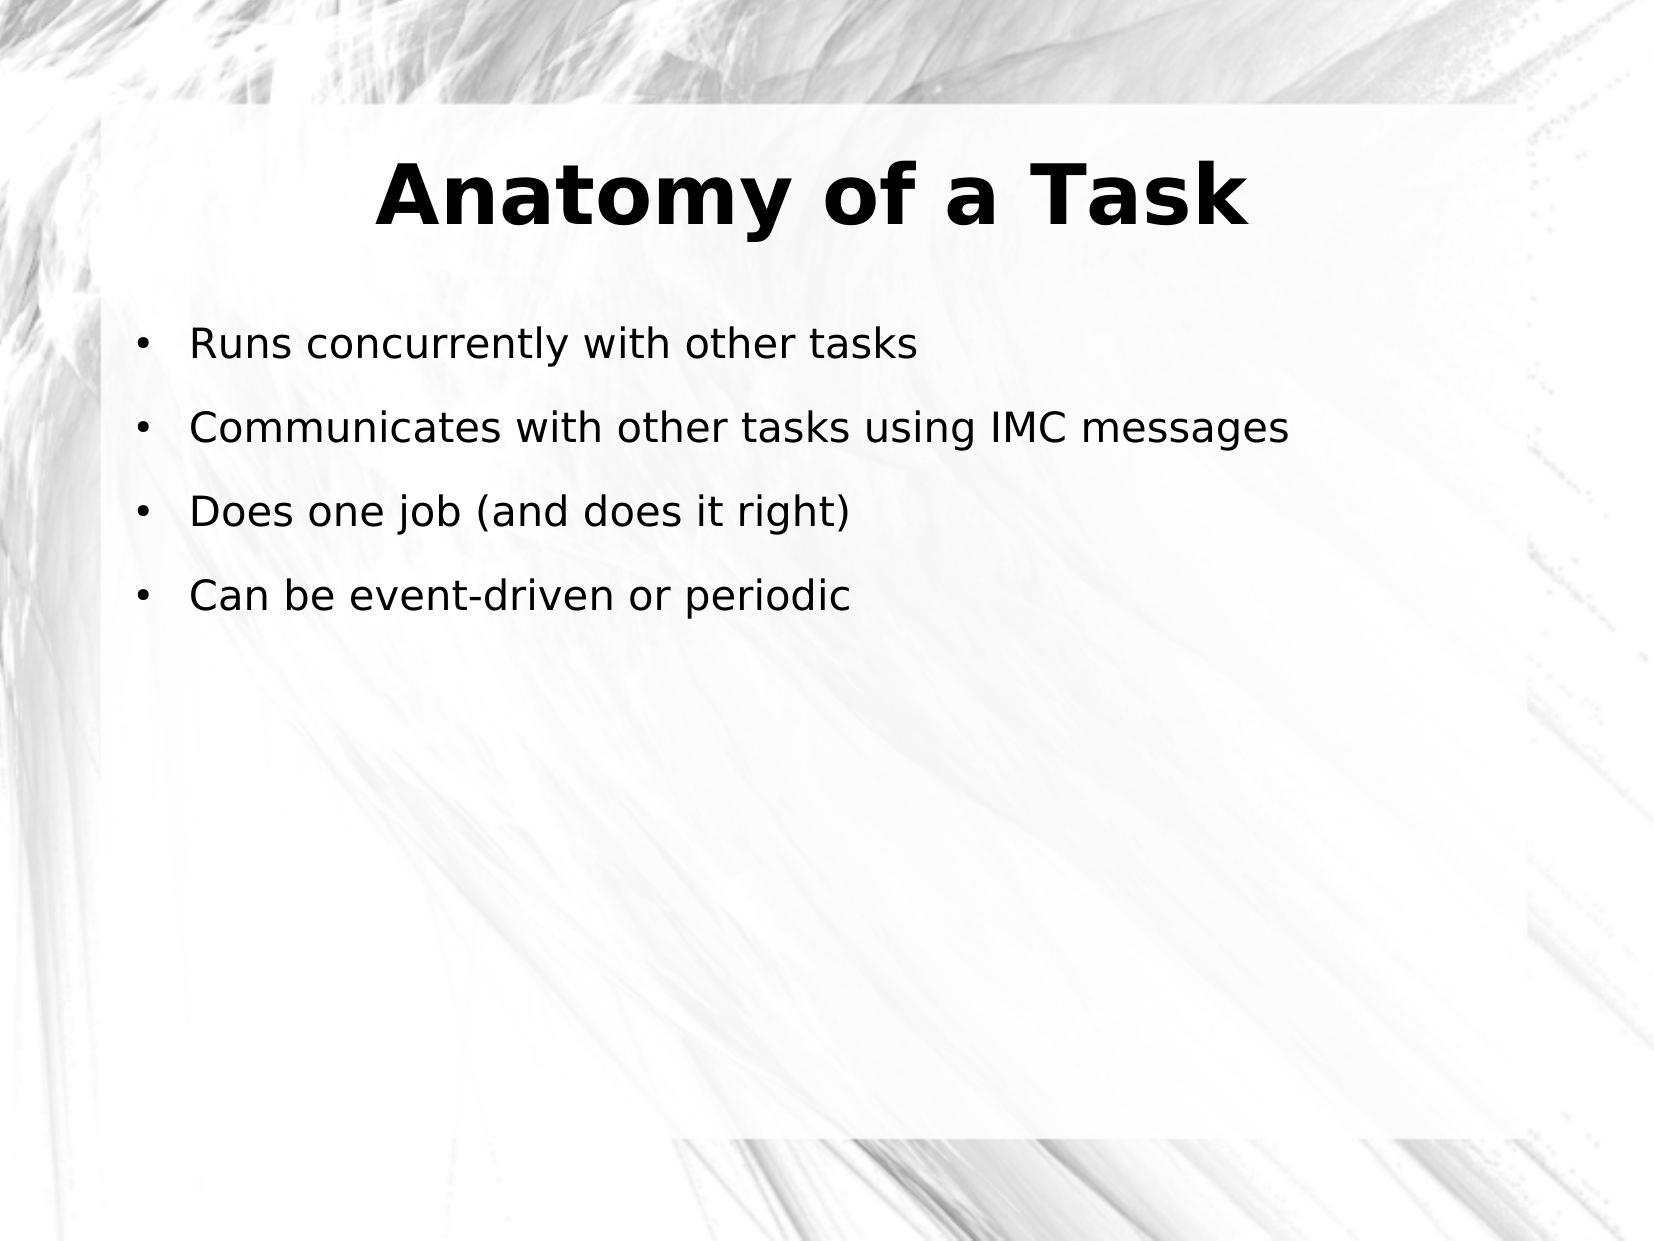

# Anatomy of a Task
Runs concurrently with other tasks
Communicates with other tasks using IMC messages
Does one job (and does it right)
Can be event-driven or periodic